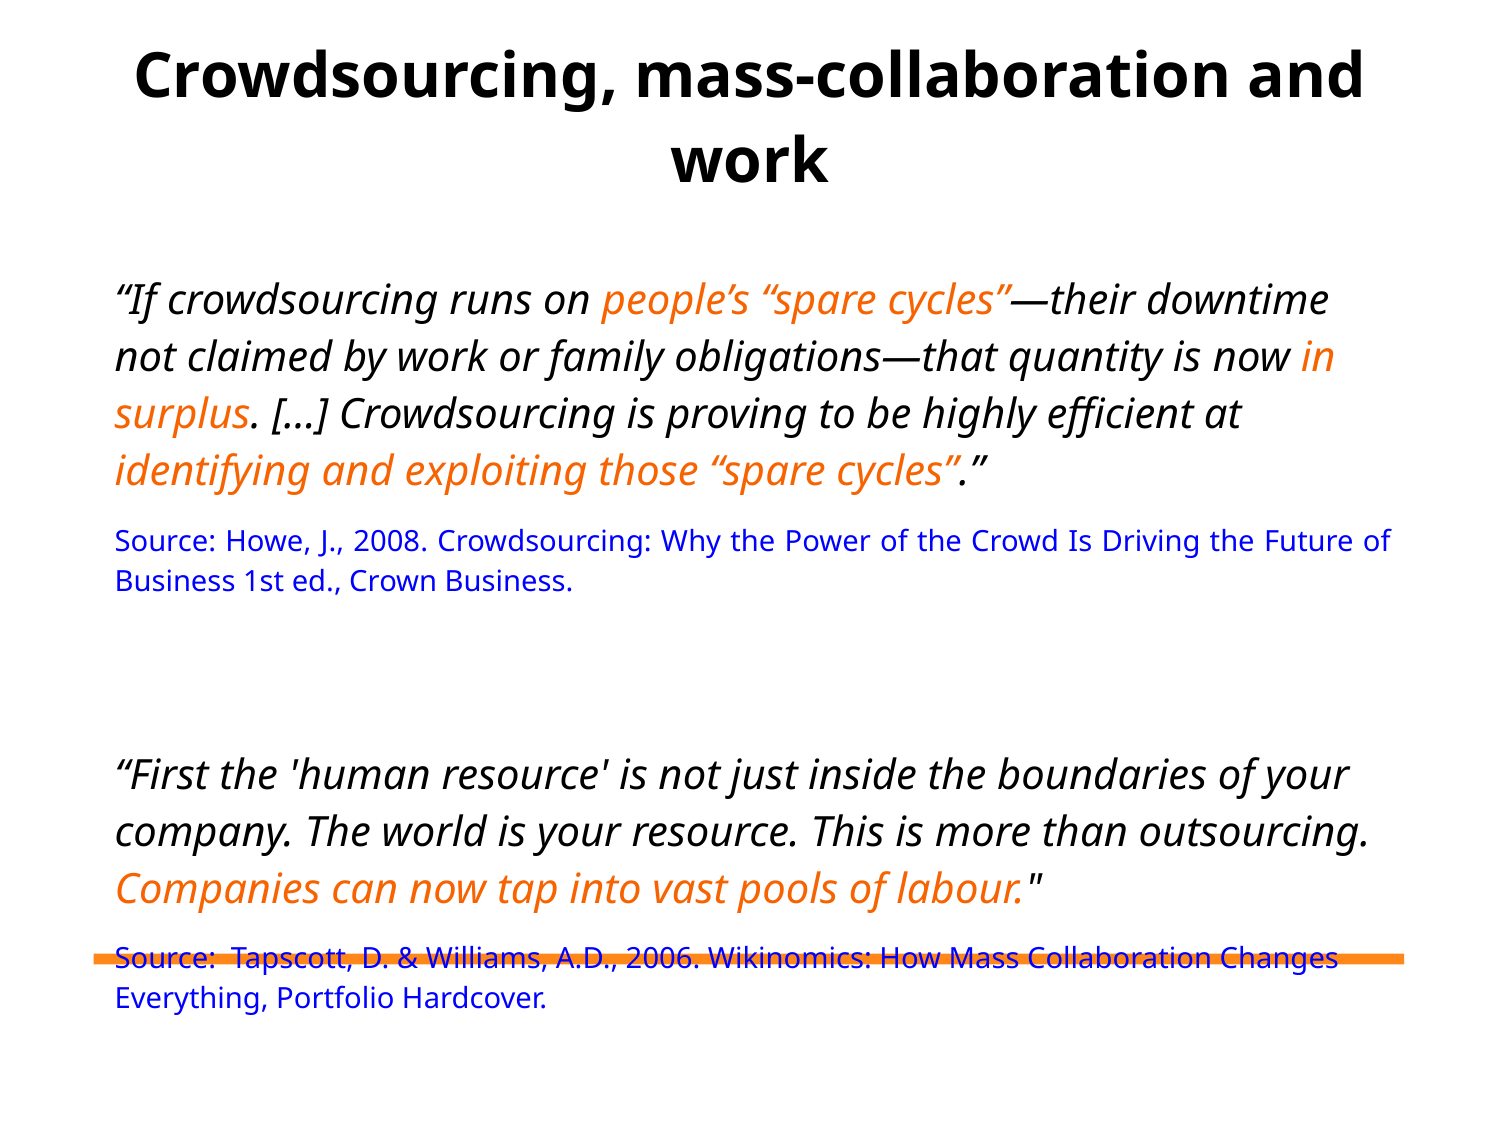

# Crowdsourcing, mass-collaboration and work
“If crowdsourcing runs on people’s “spare cycles”—their downtime not claimed by work or family obligations—that quantity is now in surplus. […] Crowdsourcing is proving to be highly efficient at identifying and exploiting those “spare cycles”.”
Source: Howe, J., 2008. Crowdsourcing: Why the Power of the Crowd Is Driving the Future of Business 1st ed., Crown Business.
“First the 'human resource' is not just inside the boundaries of your company. The world is your resource. This is more than outsourcing. Companies can now tap into vast pools of labour."
Source: Tapscott, D. & Williams, A.D., 2006. Wikinomics: How Mass Collaboration Changes Everything, Portfolio Hardcover.